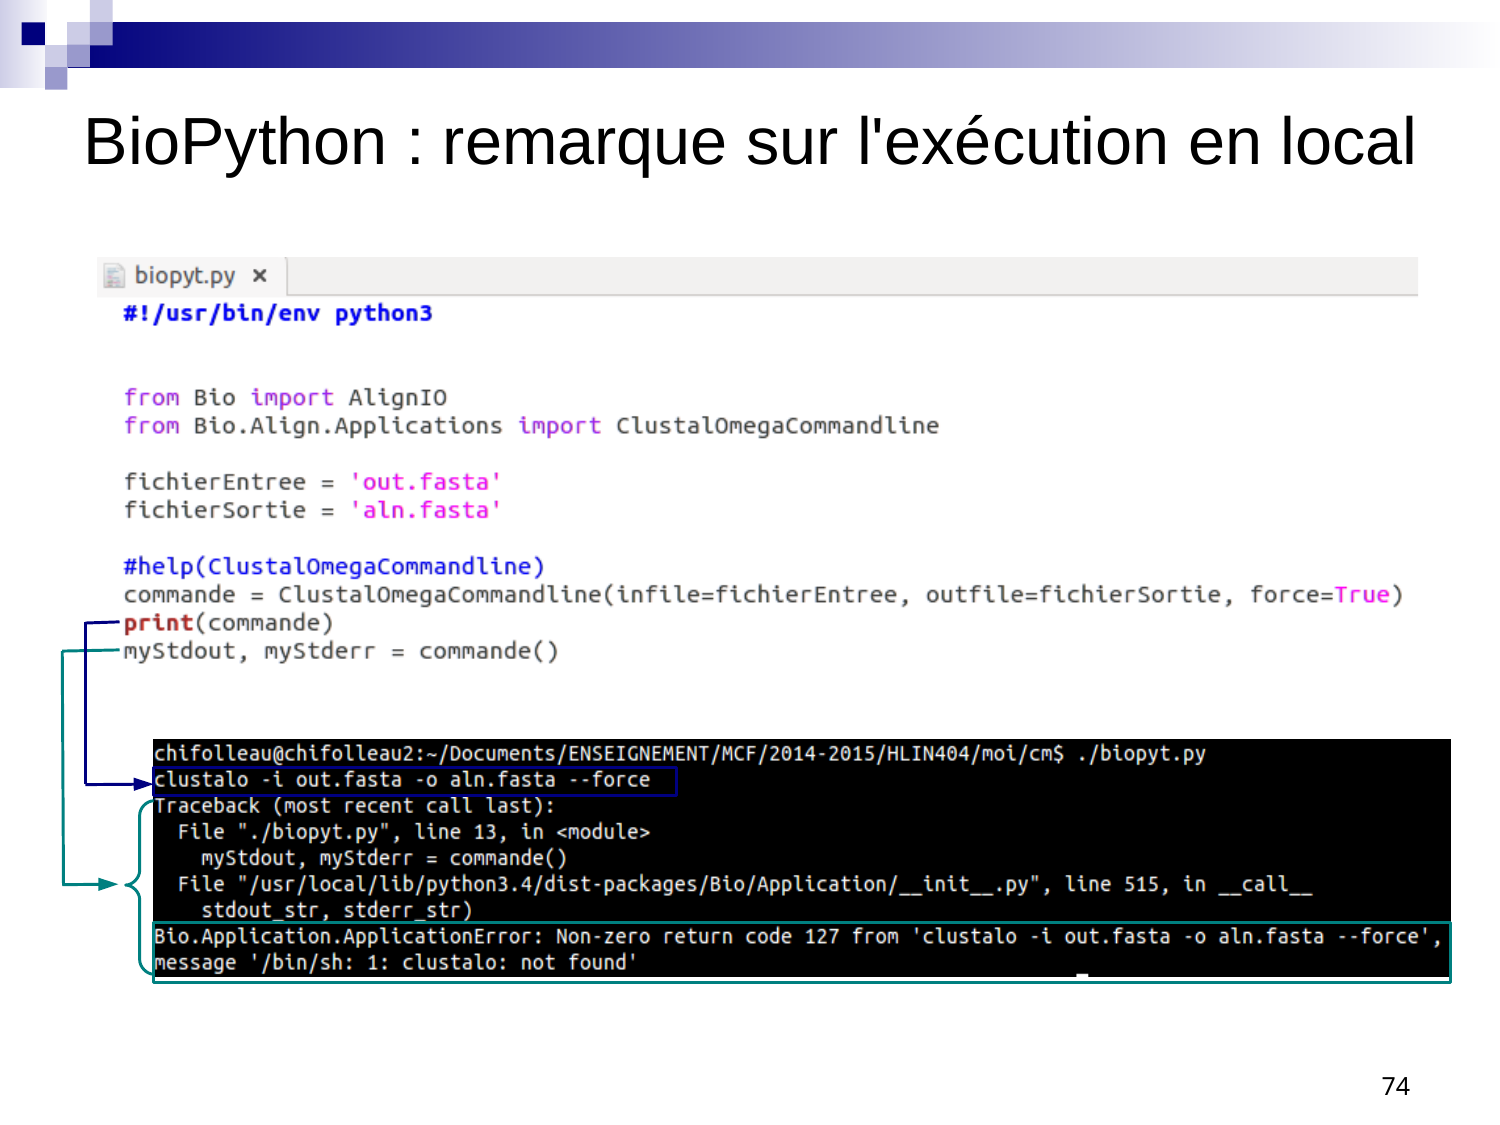

# BioPython : remarque sur l'exécution en local
74